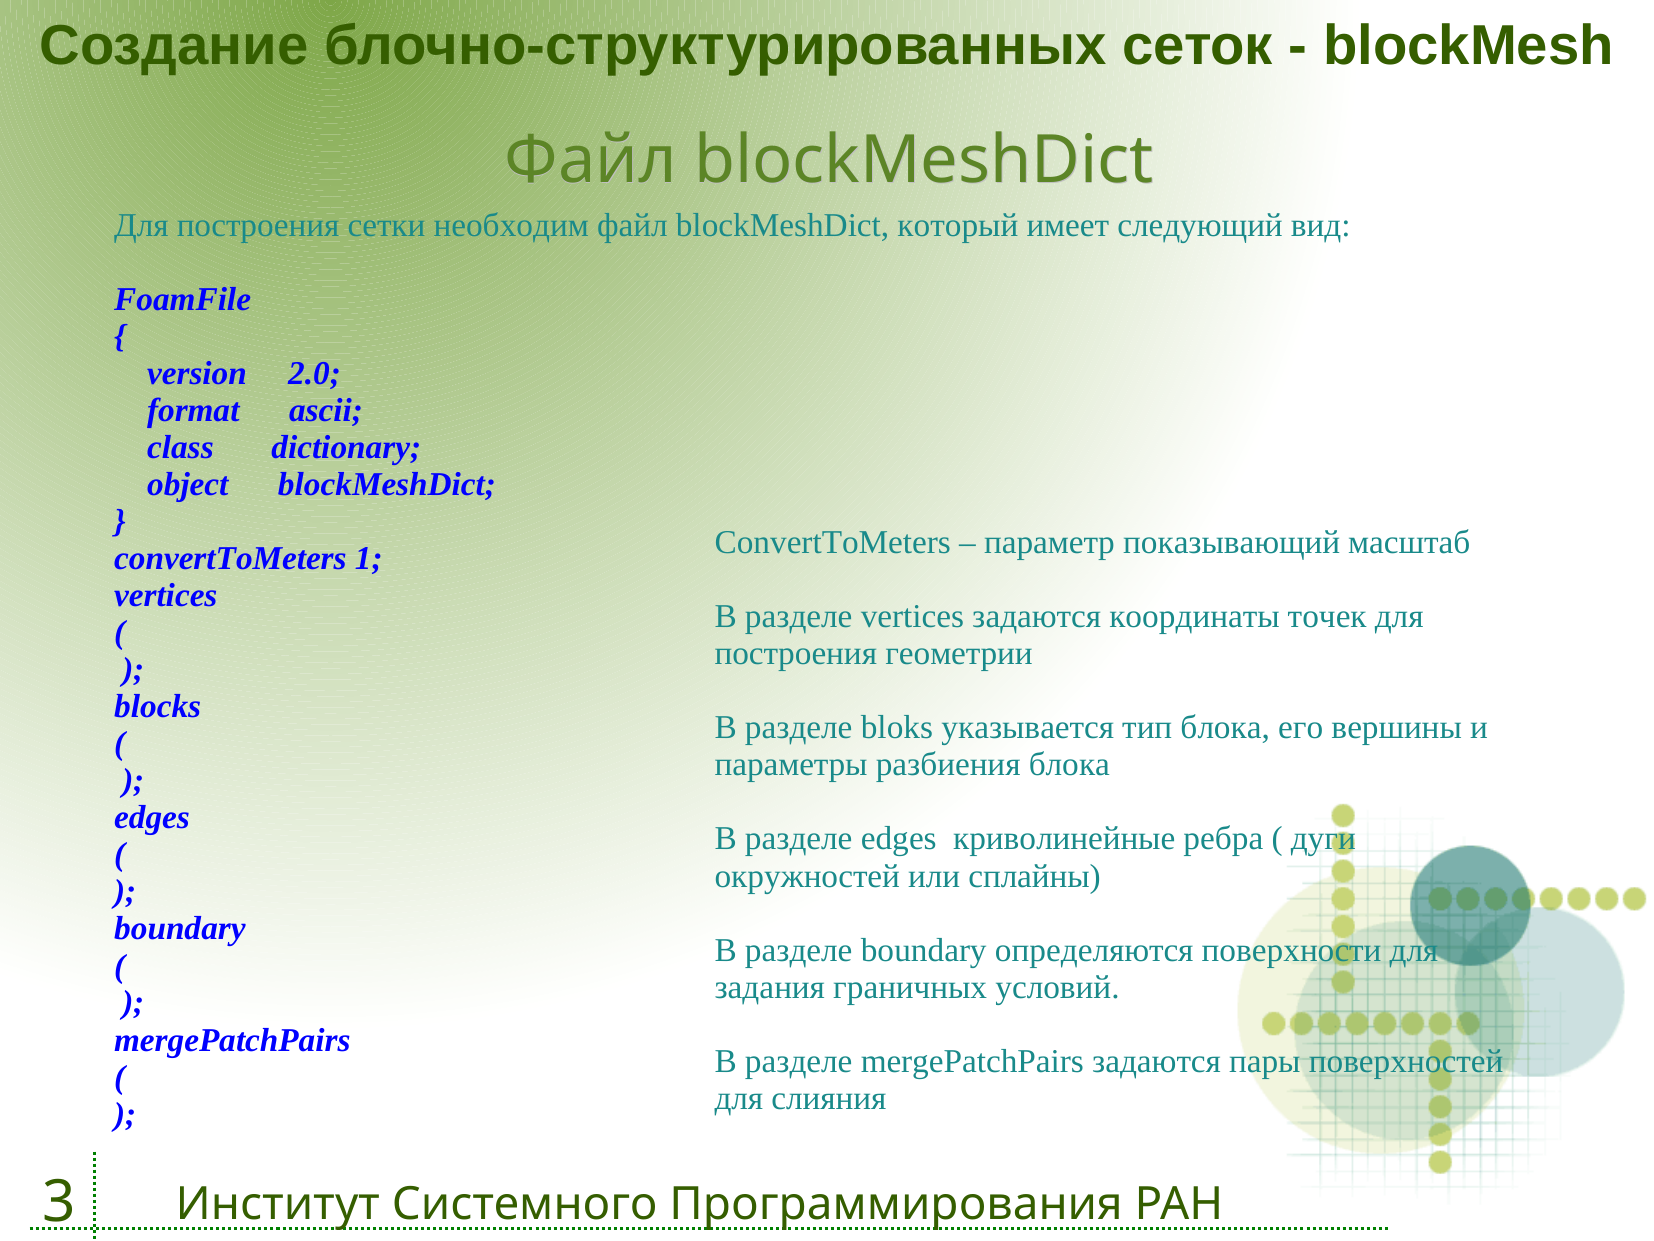

# Файл blockMeshDict
Для построения сетки необходим файл blockMeshDict, который имеет следующий вид:
FoamFile
{
 version 2.0;
 format ascii;
 class dictionary;
 object blockMeshDict;
}
convertToMeters 1;
vertices
(
 );
blocks
(
 );
edges
(
);
boundary
(
 );
mergePatchPairs
(
);
ConvertToMeters – параметр показывающий масштаб
В разделе vertices задаются координаты точек для построения геометрии
В разделе bloks указывается тип блока, его вершины и параметры разбиения блока
В разделе edges криволинейные ребра ( дуги окружностей или сплайны)
В разделе boundary определяются поверхности для задания граничных условий.
В разделе mergePatchPairs задаются пары поверхностей для слияния